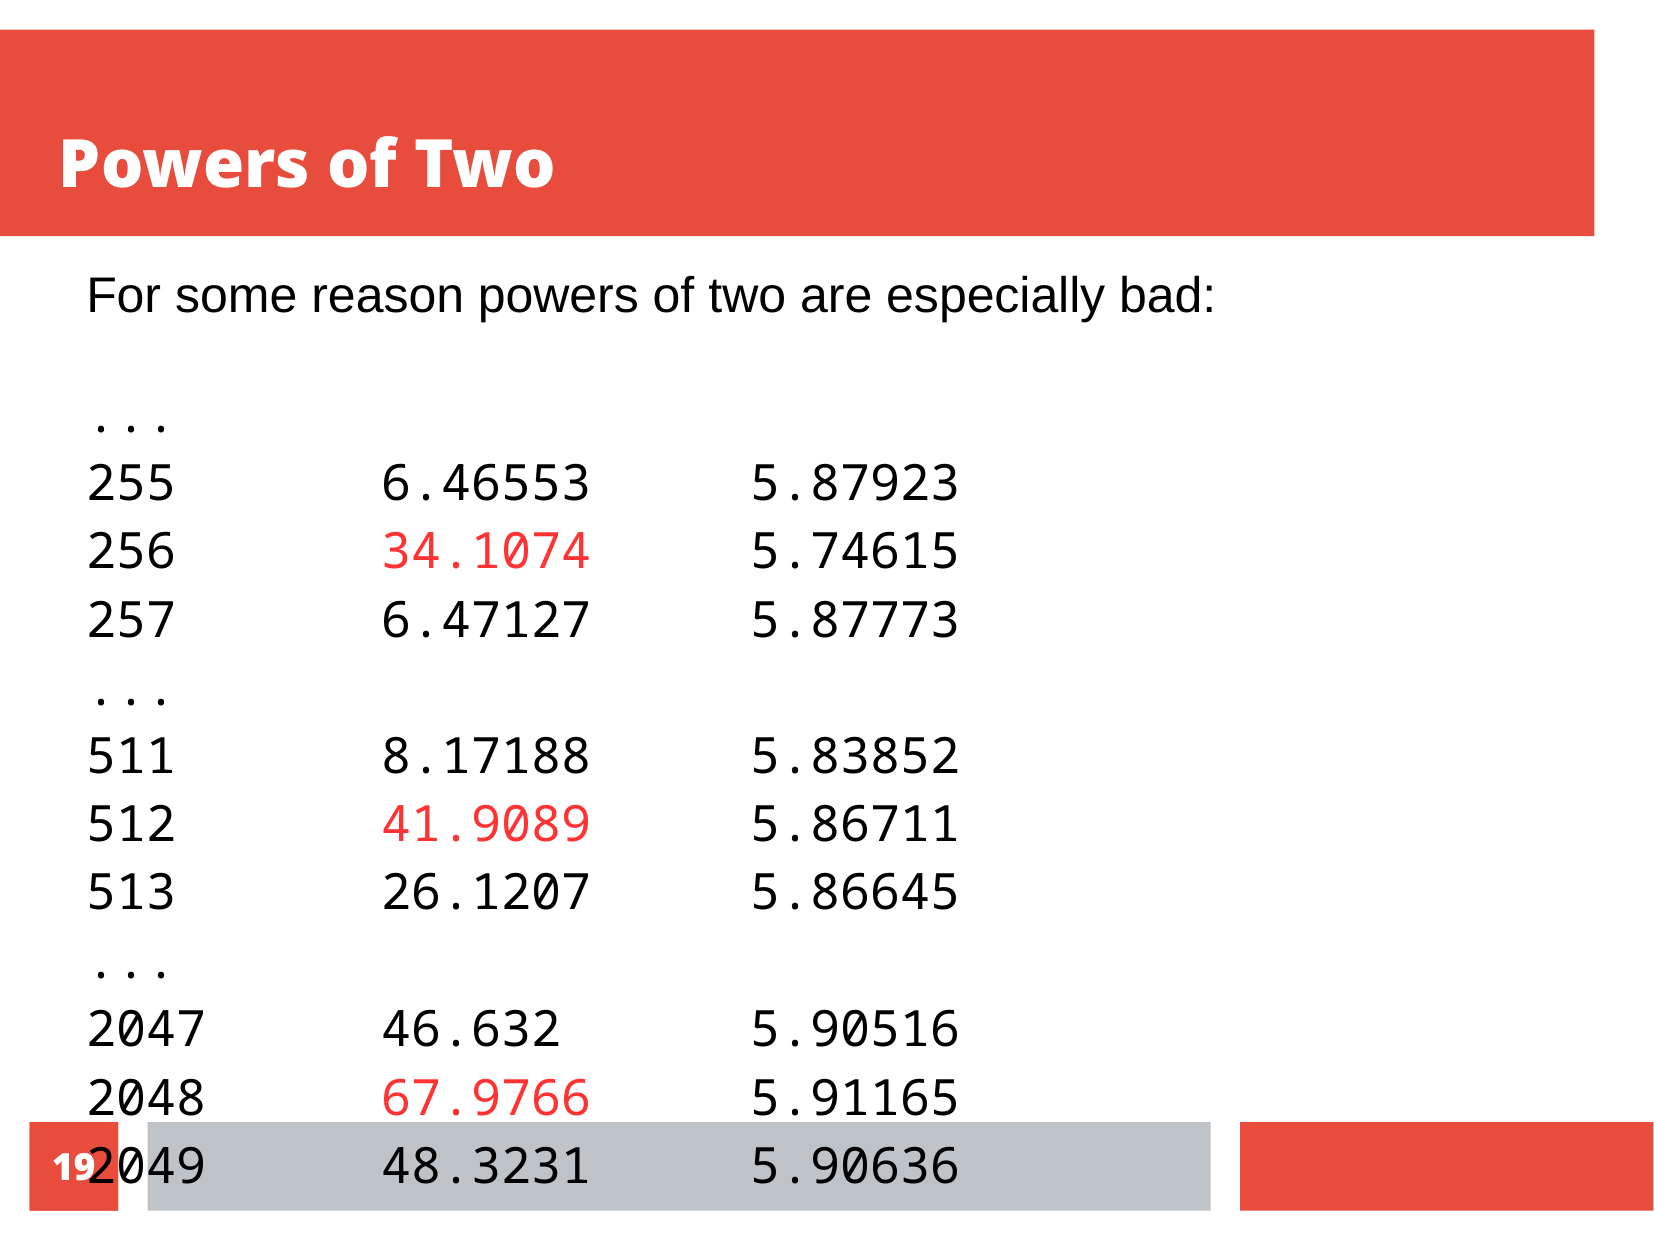

# Powers of Two
For some reason powers of two are especially bad:
...
255			6.46553			5.87923
256			34.1074			5.74615
257			6.47127			5.87773
...
511			8.17188			5.83852
512			41.9089			5.86711
513			26.1207			5.86645
...
2047			46.632			5.90516
2048			67.9766			5.91165
2049			48.3231			5.90636
...
19